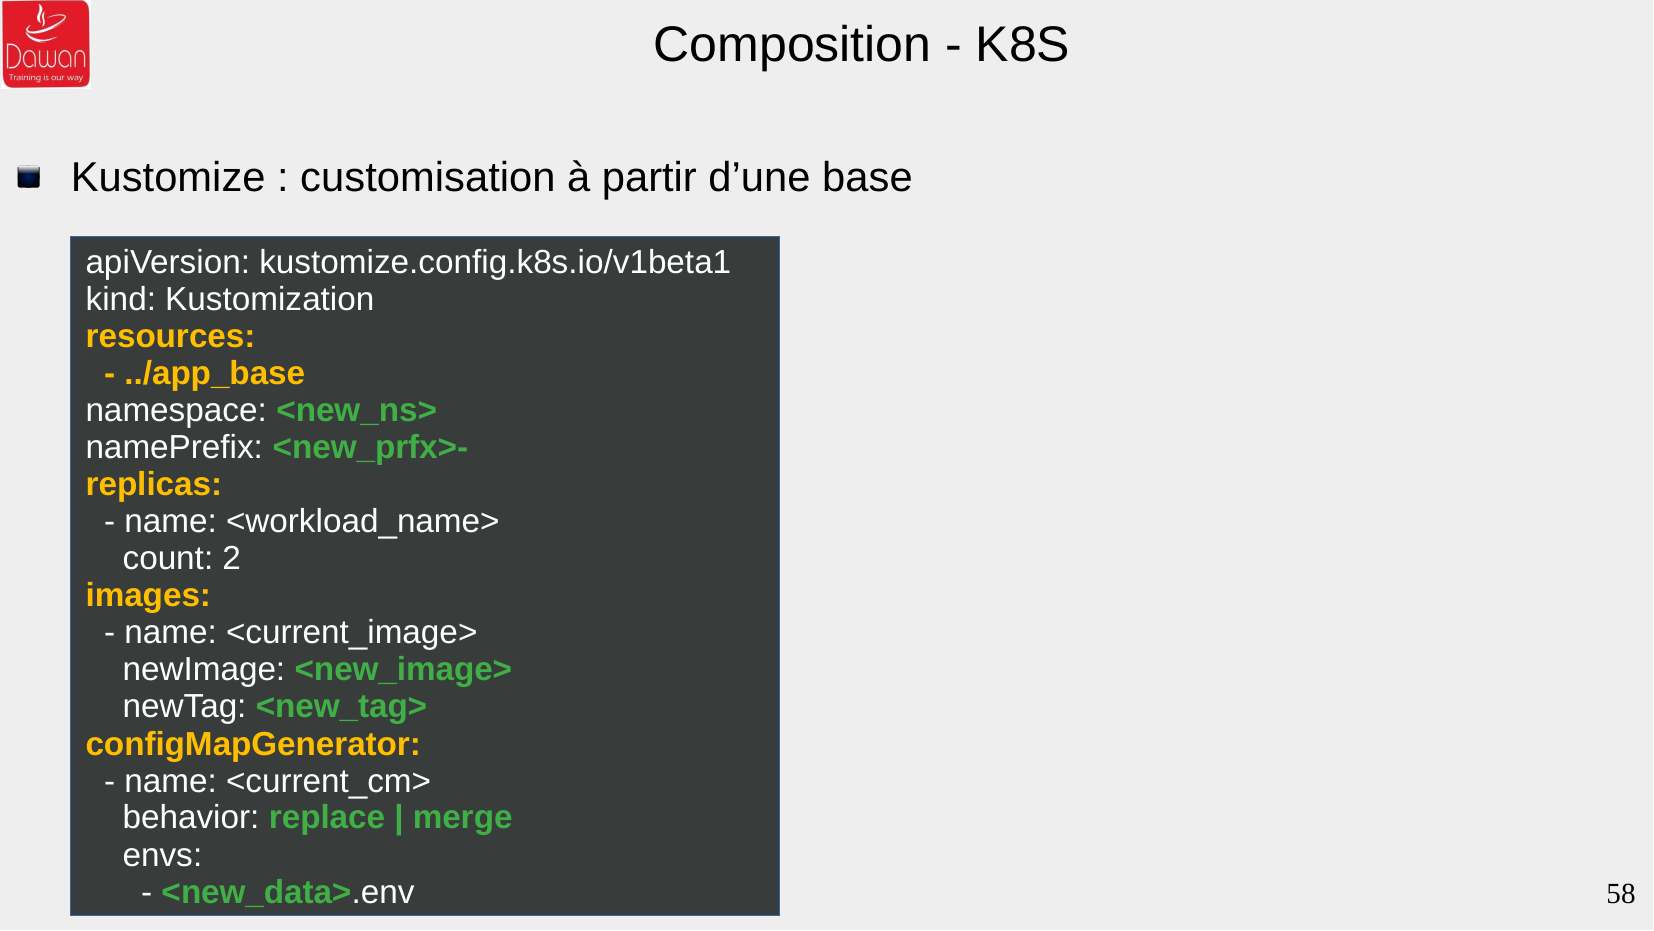

# Composition - K8S
Kustomize : customisation à partir d’une base
apiVersion: kustomize.config.k8s.io/v1beta1
kind: Kustomization
resources:
 - ../app_base
namespace: <new_ns>
namePrefix: <new_prfx>-
replicas:
 - name: <workload_name>
 count: 2
images:
 - name: <current_image>
 newImage: <new_image>
 newTag: <new_tag>
configMapGenerator:
 - name: <current_cm>
 behavior: replace | merge
 envs:
 - <new_data>.env
58